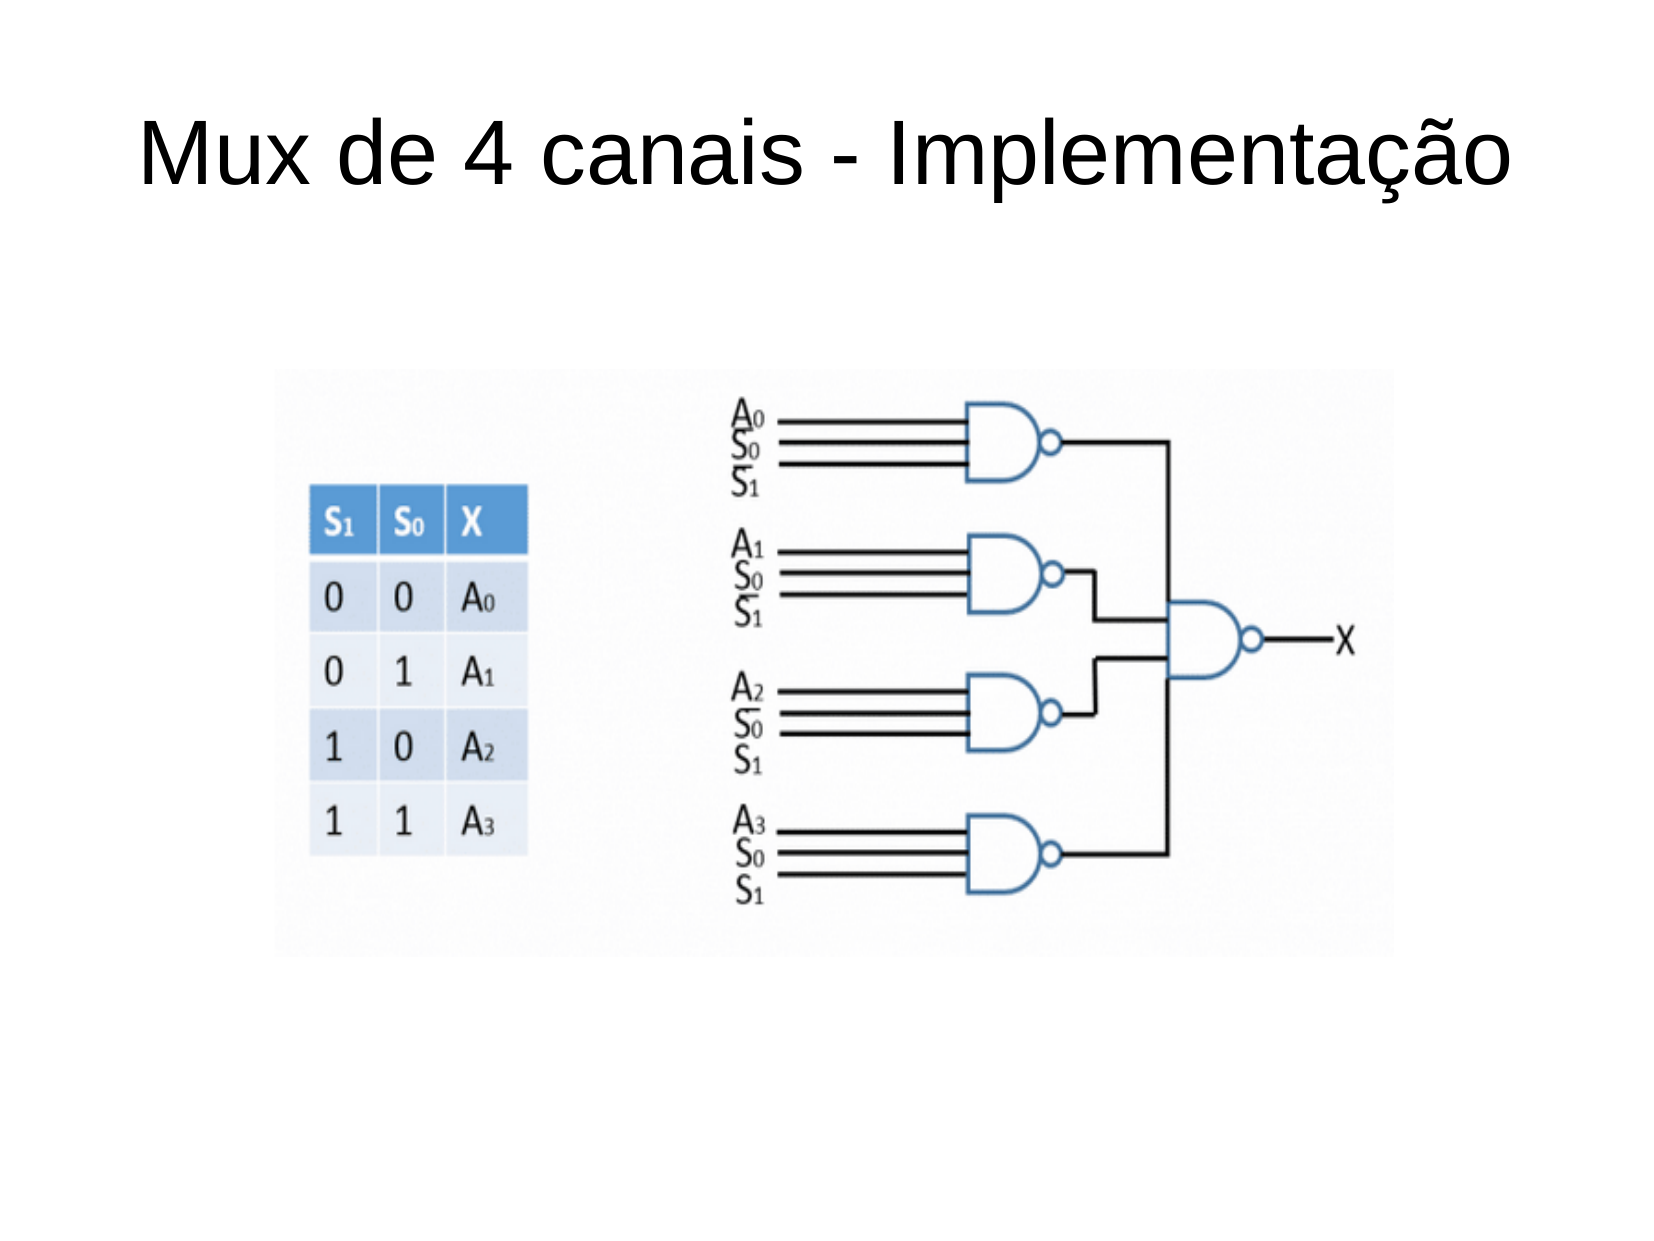

# Mux de 4 canais - Implementação